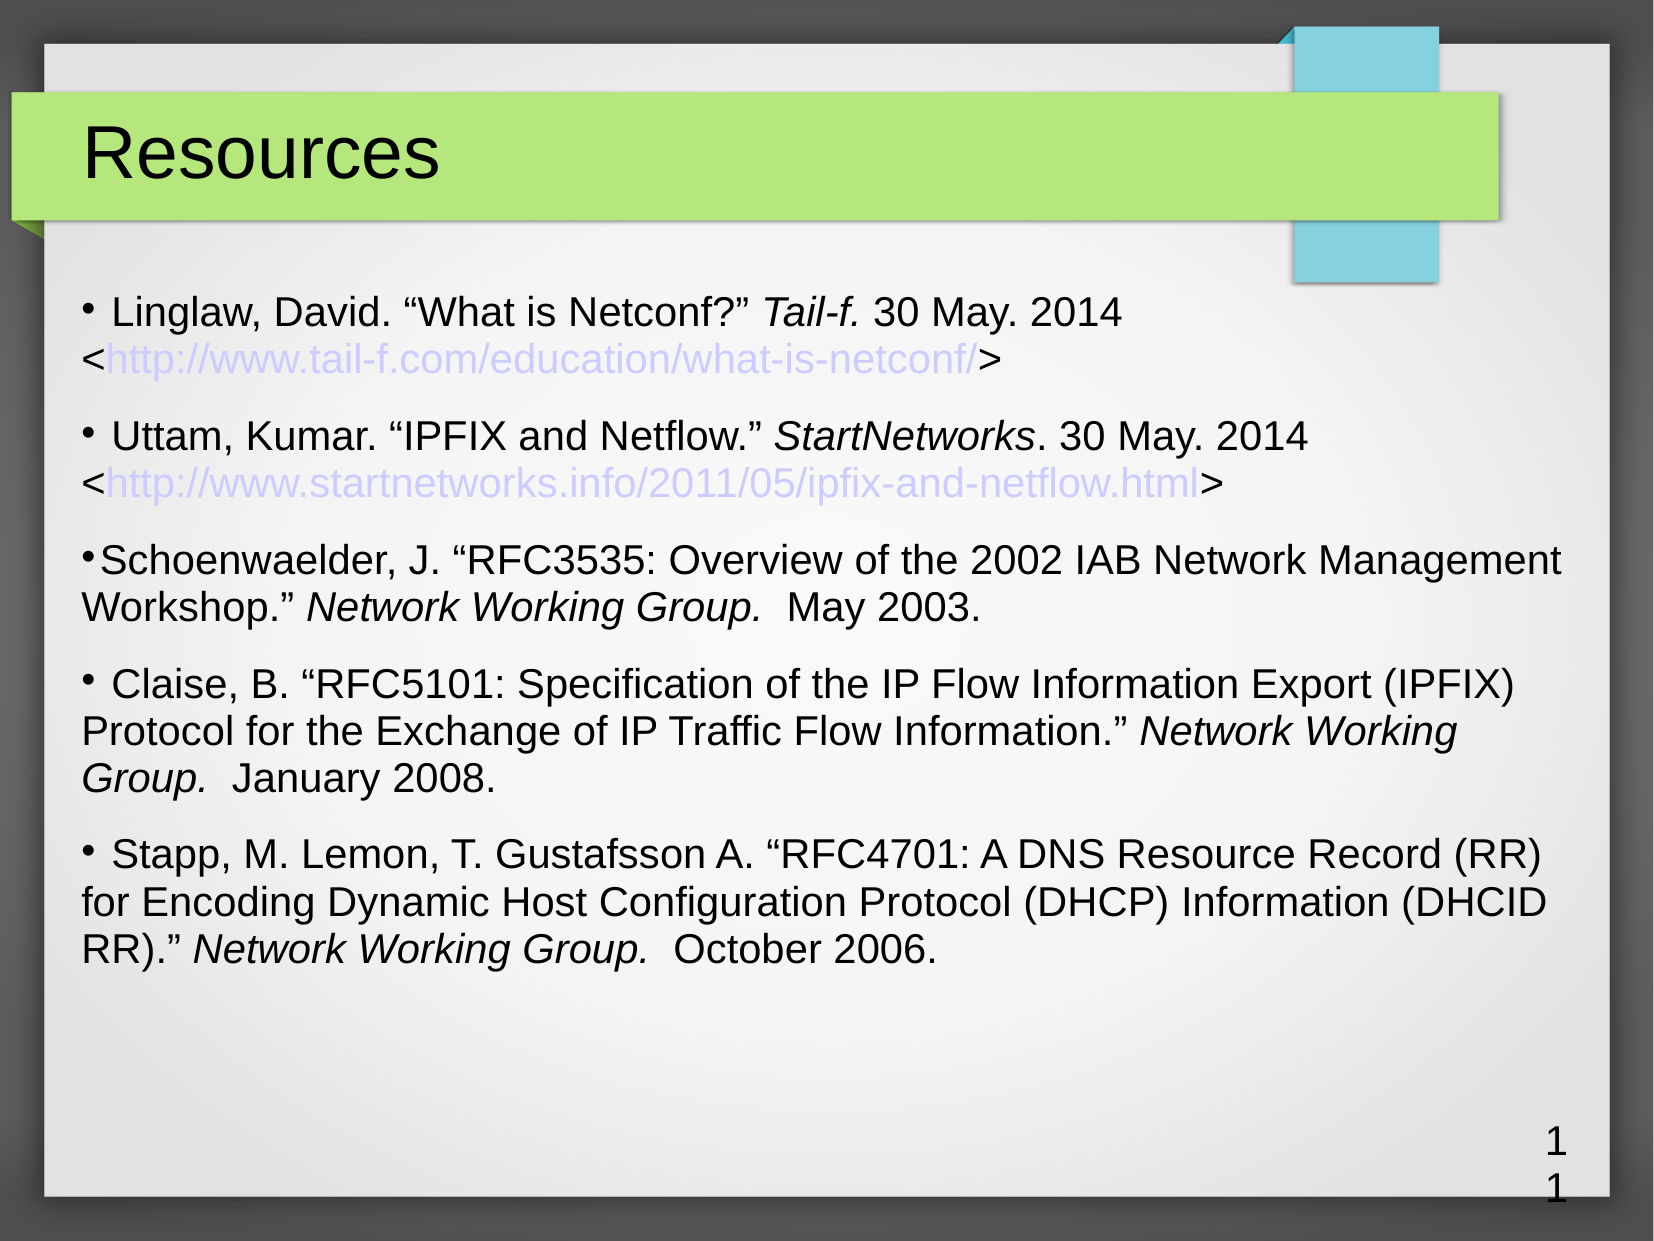

# Resources
 Linglaw, David. “What is Netconf?” Tail-f. 30 May. 2014
<http://www.tail-f.com/education/what-is-netconf/>
 Uttam, Kumar. “IPFIX and Netflow.” StartNetworks. 30 May. 2014
<http://www.startnetworks.info/2011/05/ipfix-and-netflow.html>
Schoenwaelder, J. “RFC3535: Overview of the 2002 IAB Network Management Workshop.” Network Working Group. May 2003.
 Claise, B. “RFC5101: Specification of the IP Flow Information Export (IPFIX) Protocol for the Exchange of IP Traffic Flow Information.” Network Working Group. January 2008.
 Stapp, M. Lemon, T. Gustafsson A. “RFC4701: A DNS Resource Record (RR) for Encoding Dynamic Host Configuration Protocol (DHCP) Information (DHCID RR).” Network Working Group. October 2006.
11